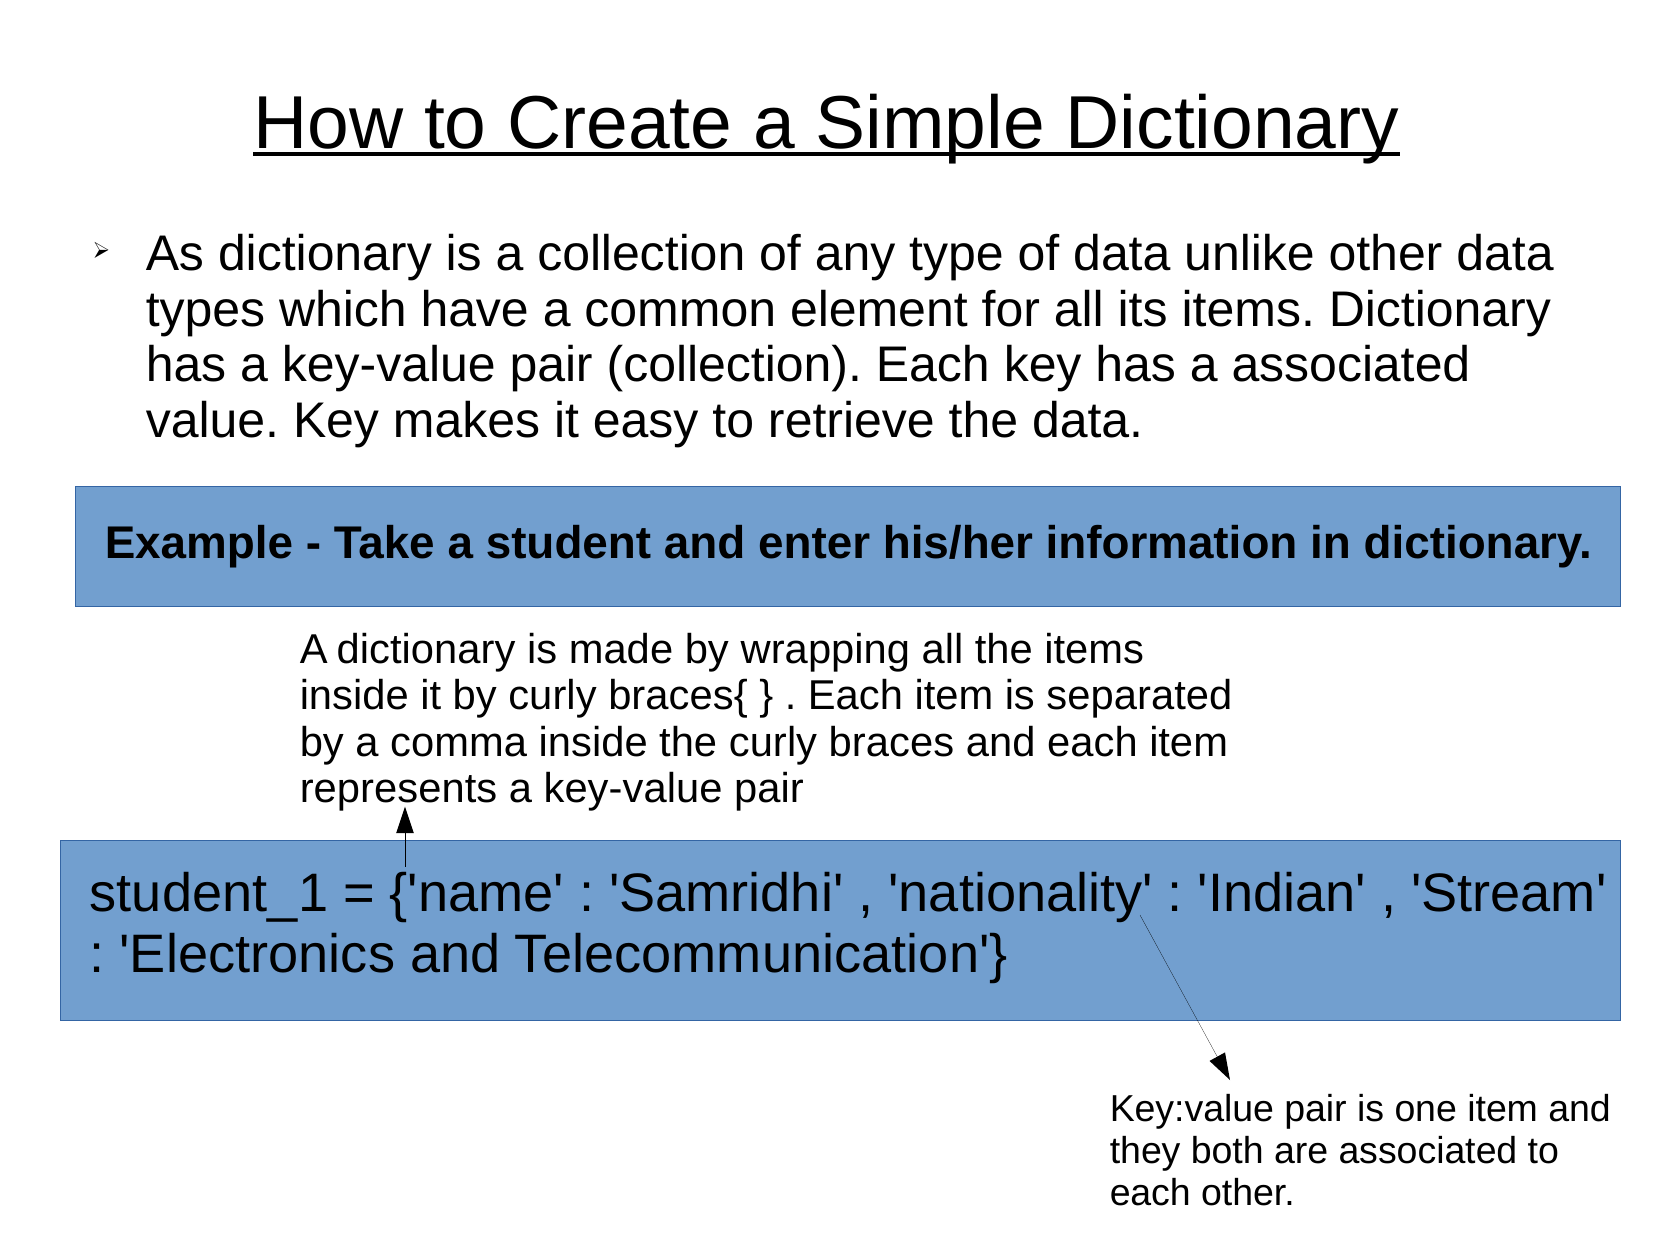

# How to Create a Simple Dictionary
As dictionary is a collection of any type of data unlike other data types which have a common element for all its items. Dictionary has a key-value pair (collection). Each key has a associated value. Key makes it easy to retrieve the data.
Example - Take a student and enter his/her information in dictionary.
A dictionary is made by wrapping all the items inside it by curly braces{ } . Each item is separated by a comma inside the curly braces and each item represents a key-value pair
student_1 = {'name' : 'Samridhi' , 'nationality' : 'Indian' , 'Stream' : 'Electronics and Telecommunication'}
Key:value pair is one item and they both are associated to each other.